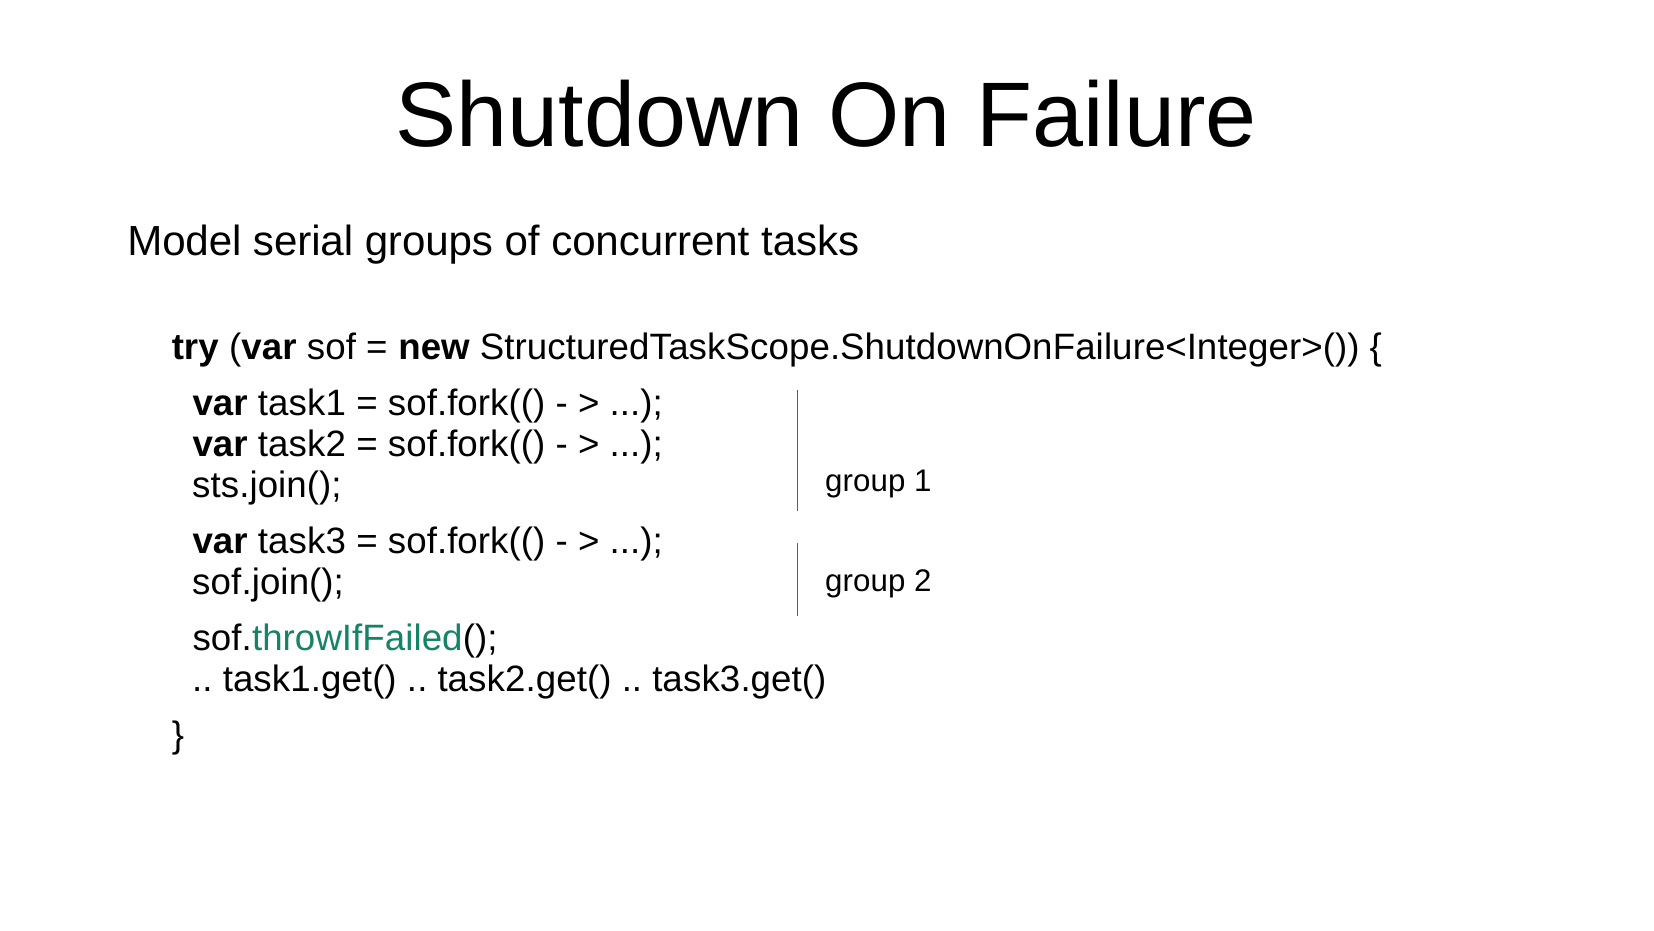

# Shutdown On Failure
Model serial groups of concurrent tasks
try (var sof = new StructuredTaskScope.ShutdownOnFailure<Integer>()) {
 var task1 = sof.fork(() - > ...);
 var task2 = sof.fork(() - > ...);
 sts.join();
 var task3 = sof.fork(() - > ...);
 sof.join();
 sof.throwIfFailed();
 .. task1.get() .. task2.get() .. task3.get()
}
group 1
group 2